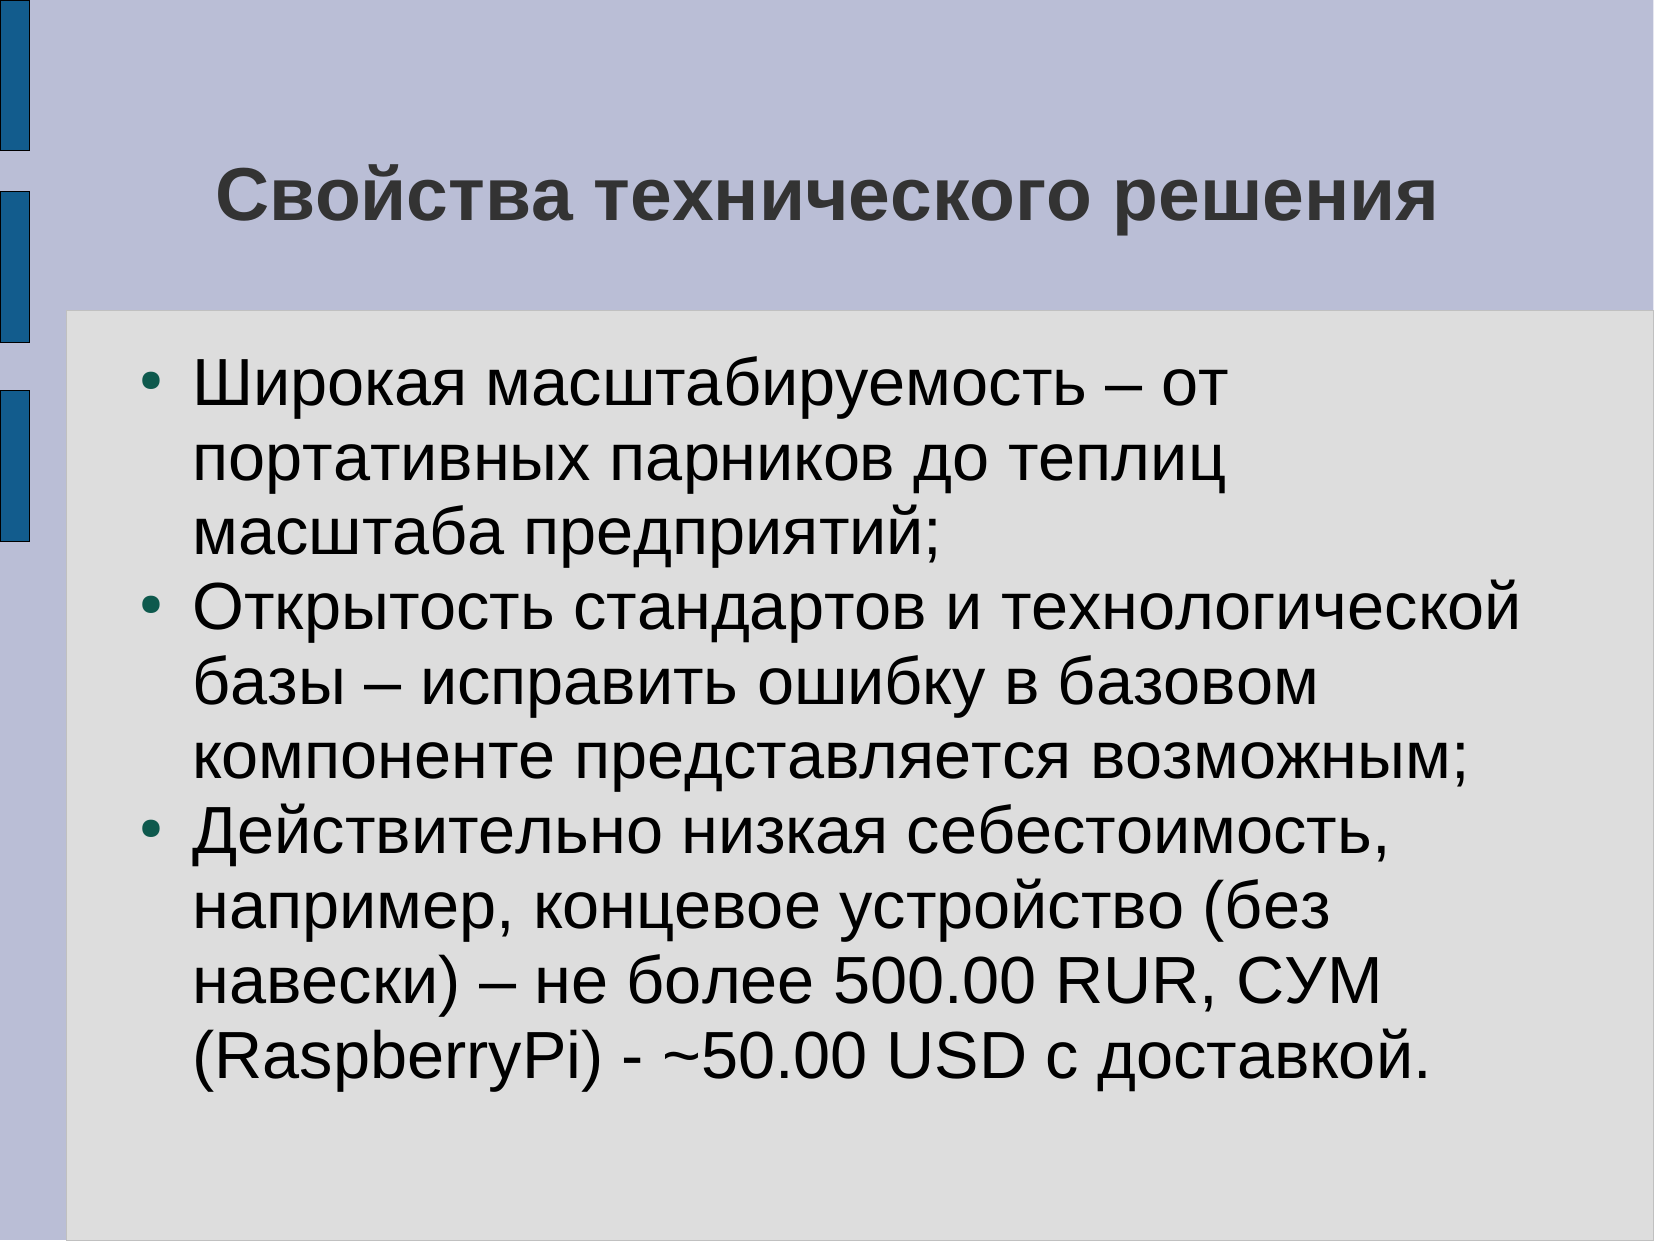

# Свойства технического решения
Широкая масштабируемость – от портативных парников до теплиц масштаба предприятий;
Открытость стандартов и технологической базы – исправить ошибку в базовом компоненте представляется возможным;
Действительно низкая себестоимость, например, концевое устройство (без навески) – не более 500.00 RUR, СУМ (RaspberryPi) - ~50.00 USD с доставкой.